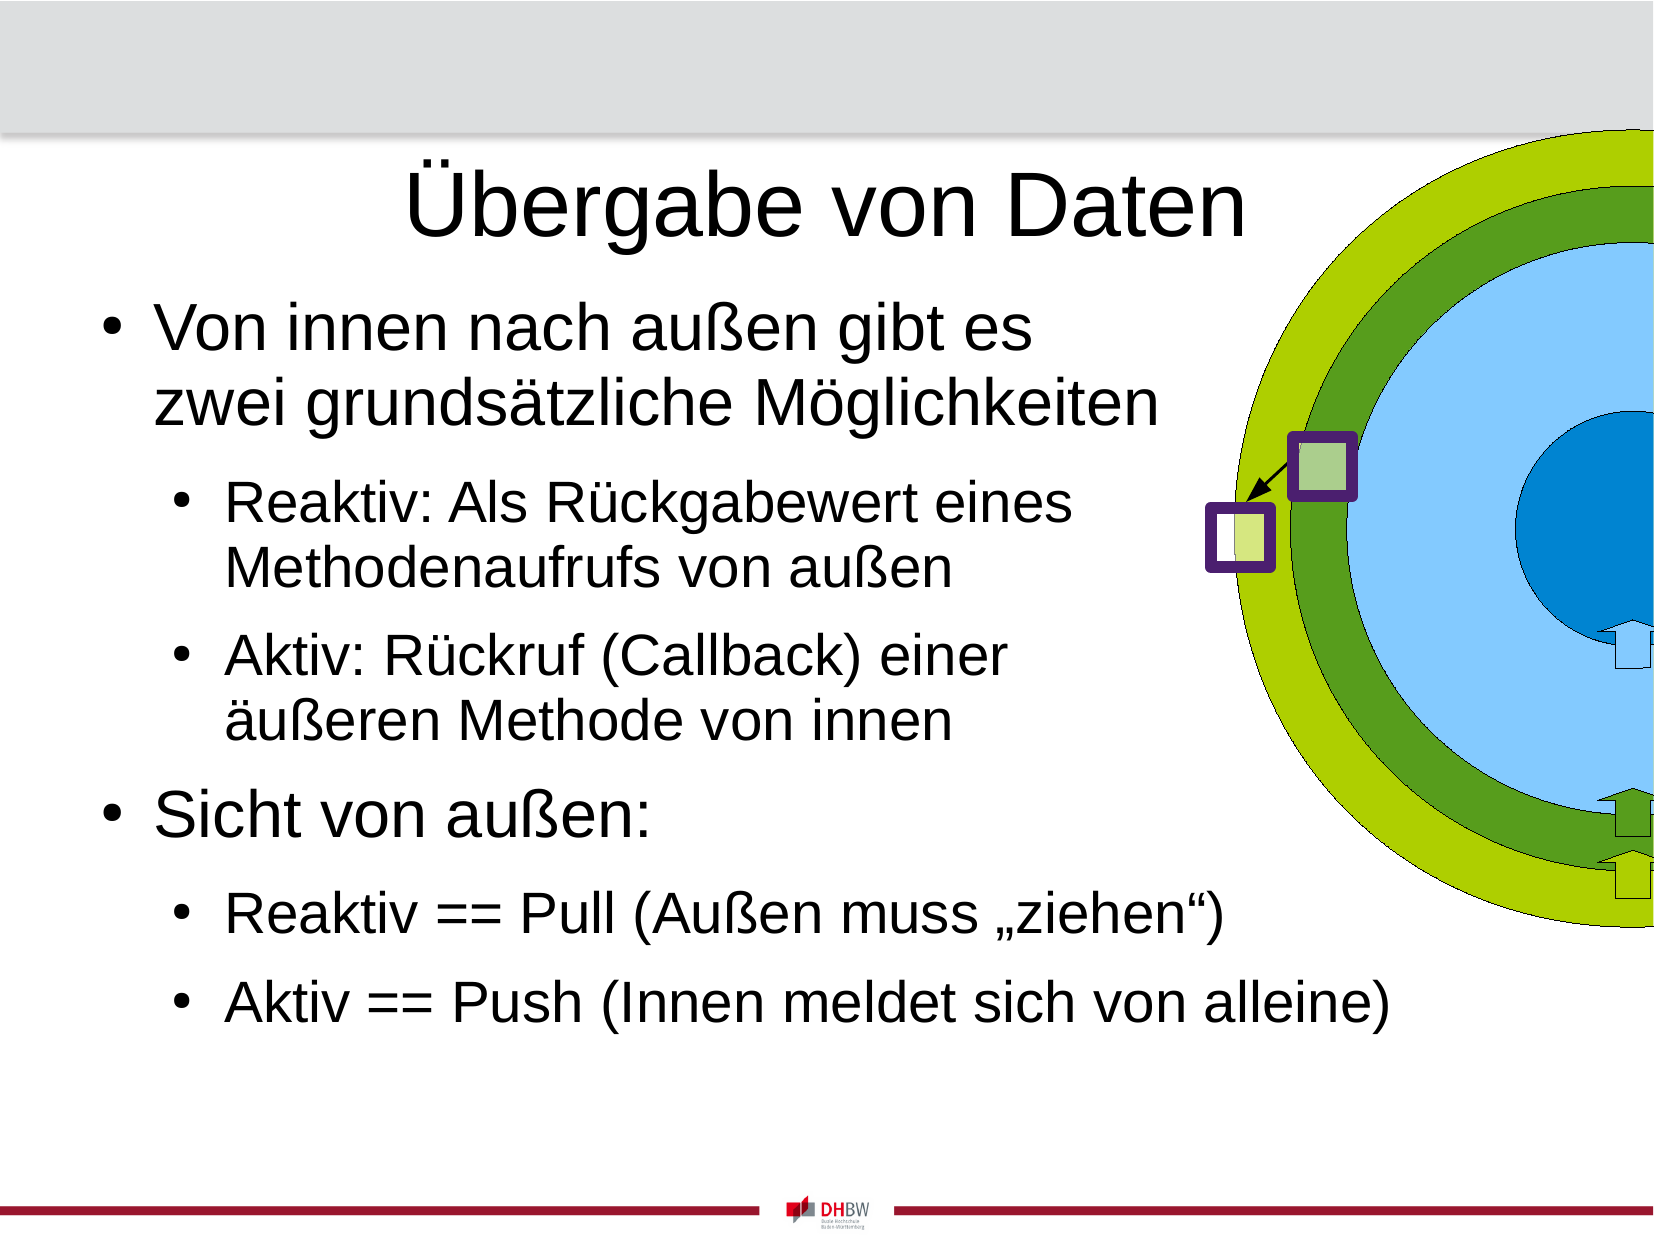

# Übergabe von Daten
Von innen nach außen gibt es
zwei grundsätzliche Möglichkeiten
Reaktiv: Als Rückgabewert eines
Methodenaufrufs von außen
Aktiv: Rückruf (Callback) einer
äußeren Methode von innen
Sicht von außen:
Reaktiv == Pull (Außen muss „ziehen“)
Aktiv == Push (Innen meldet sich von alleine)